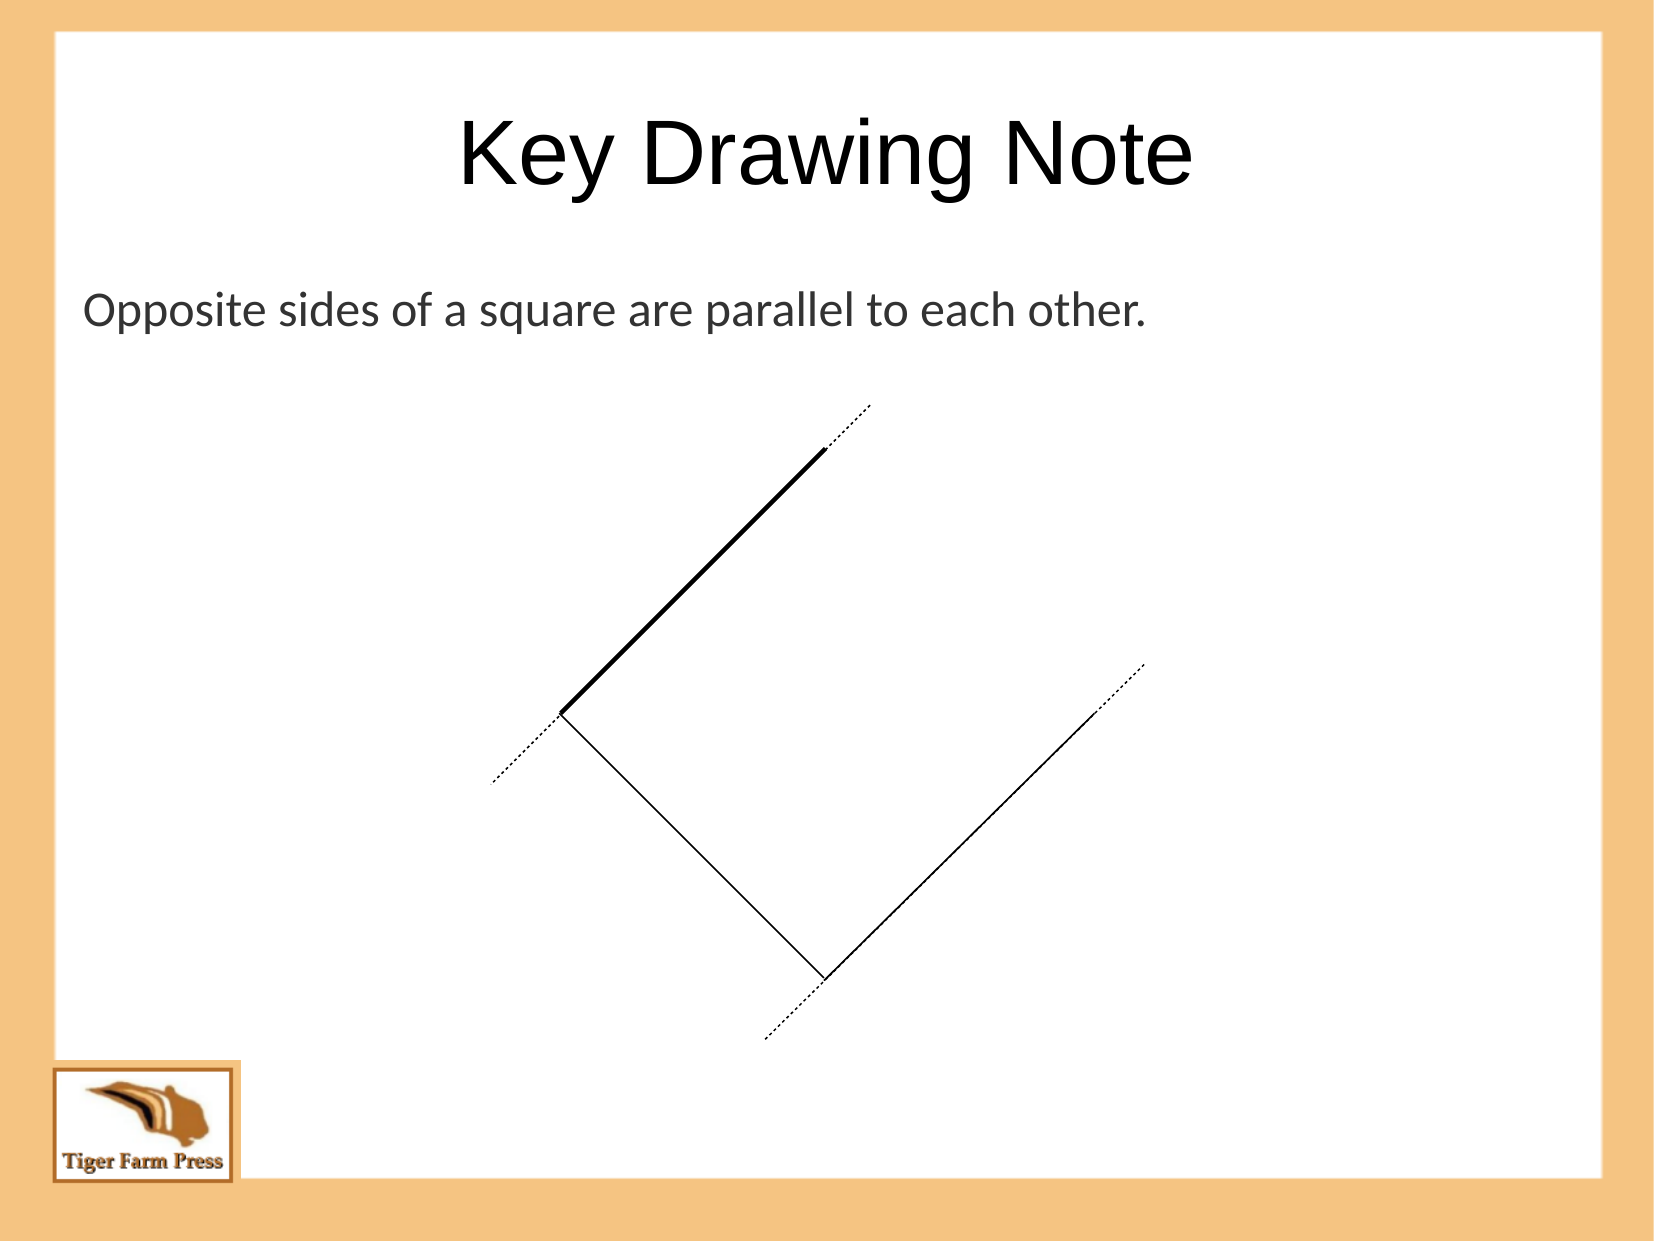

Key Drawing Note
# Opposite sides of a square are parallel to each other.